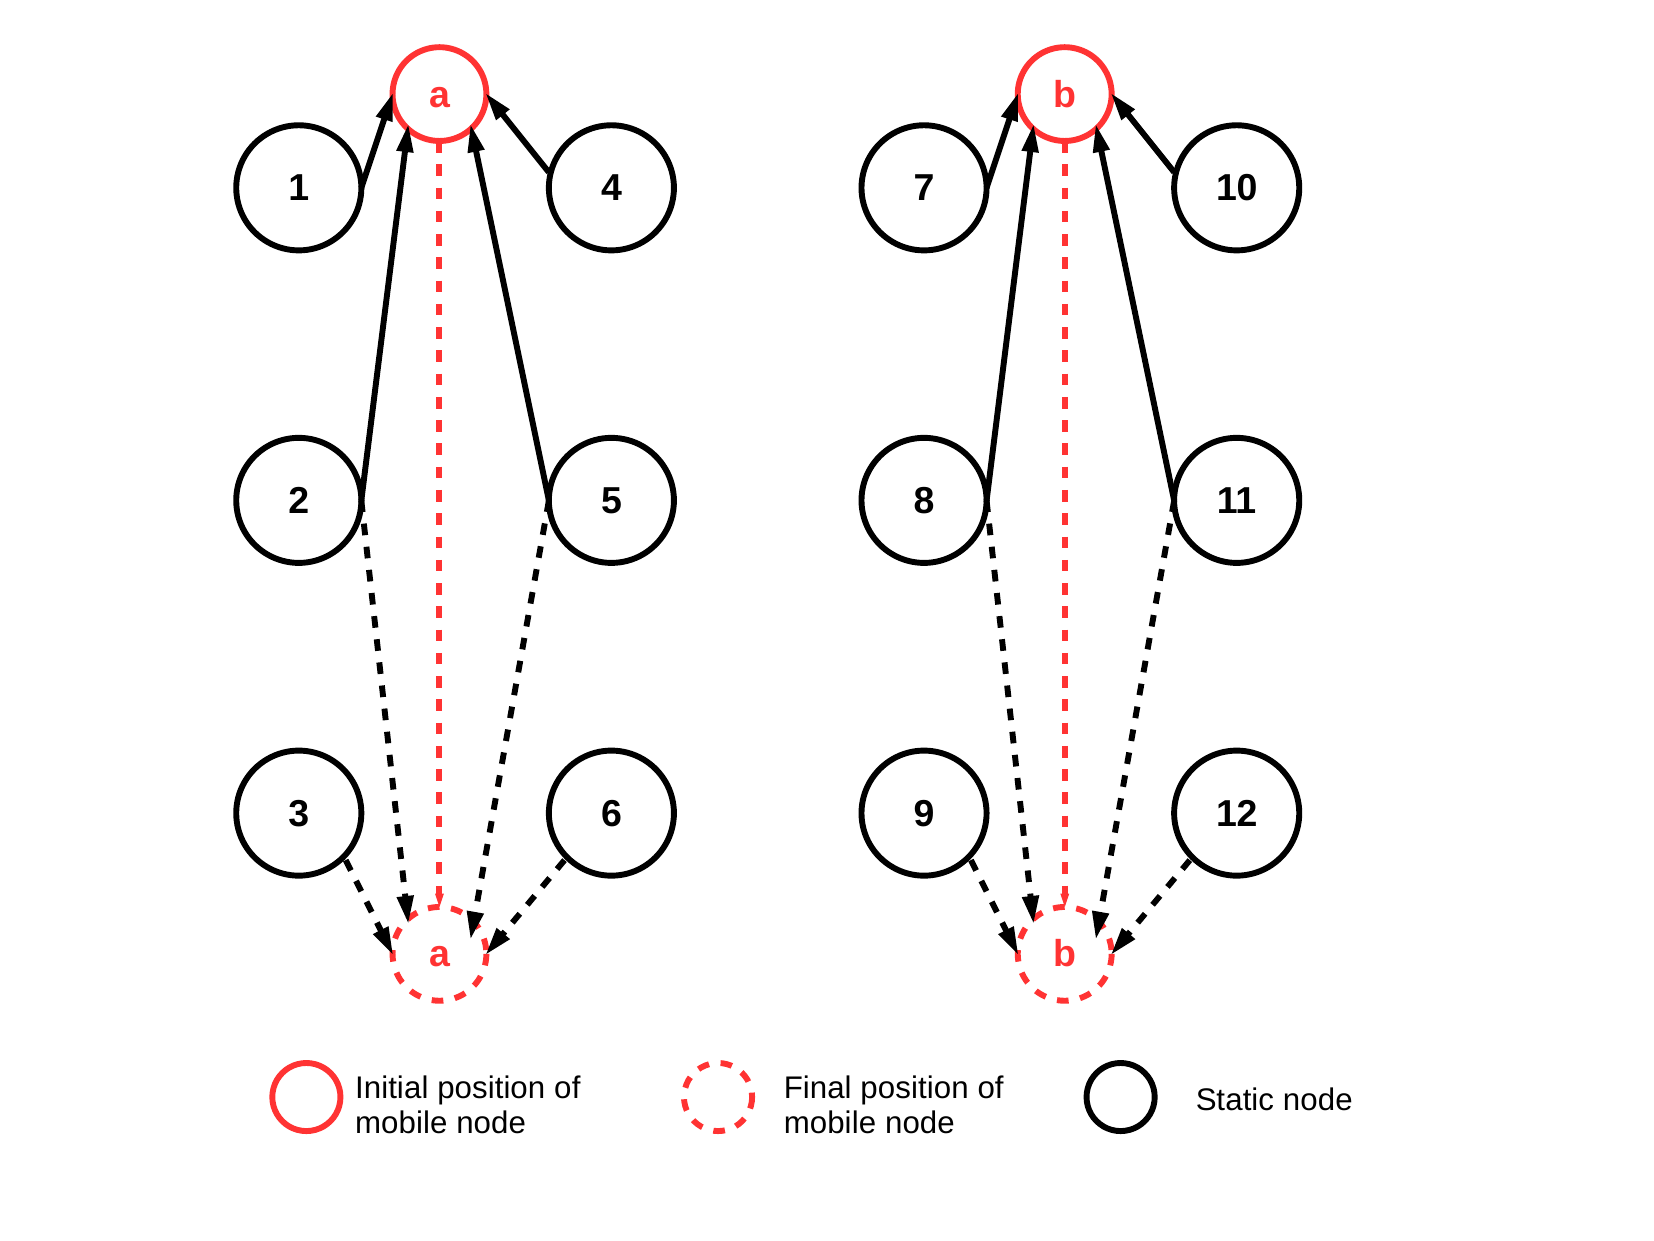

a
b
1
4
7
10
2
5
8
11
3
6
9
12
a
b
Initial position of mobile node
Final position of mobile node
Static node